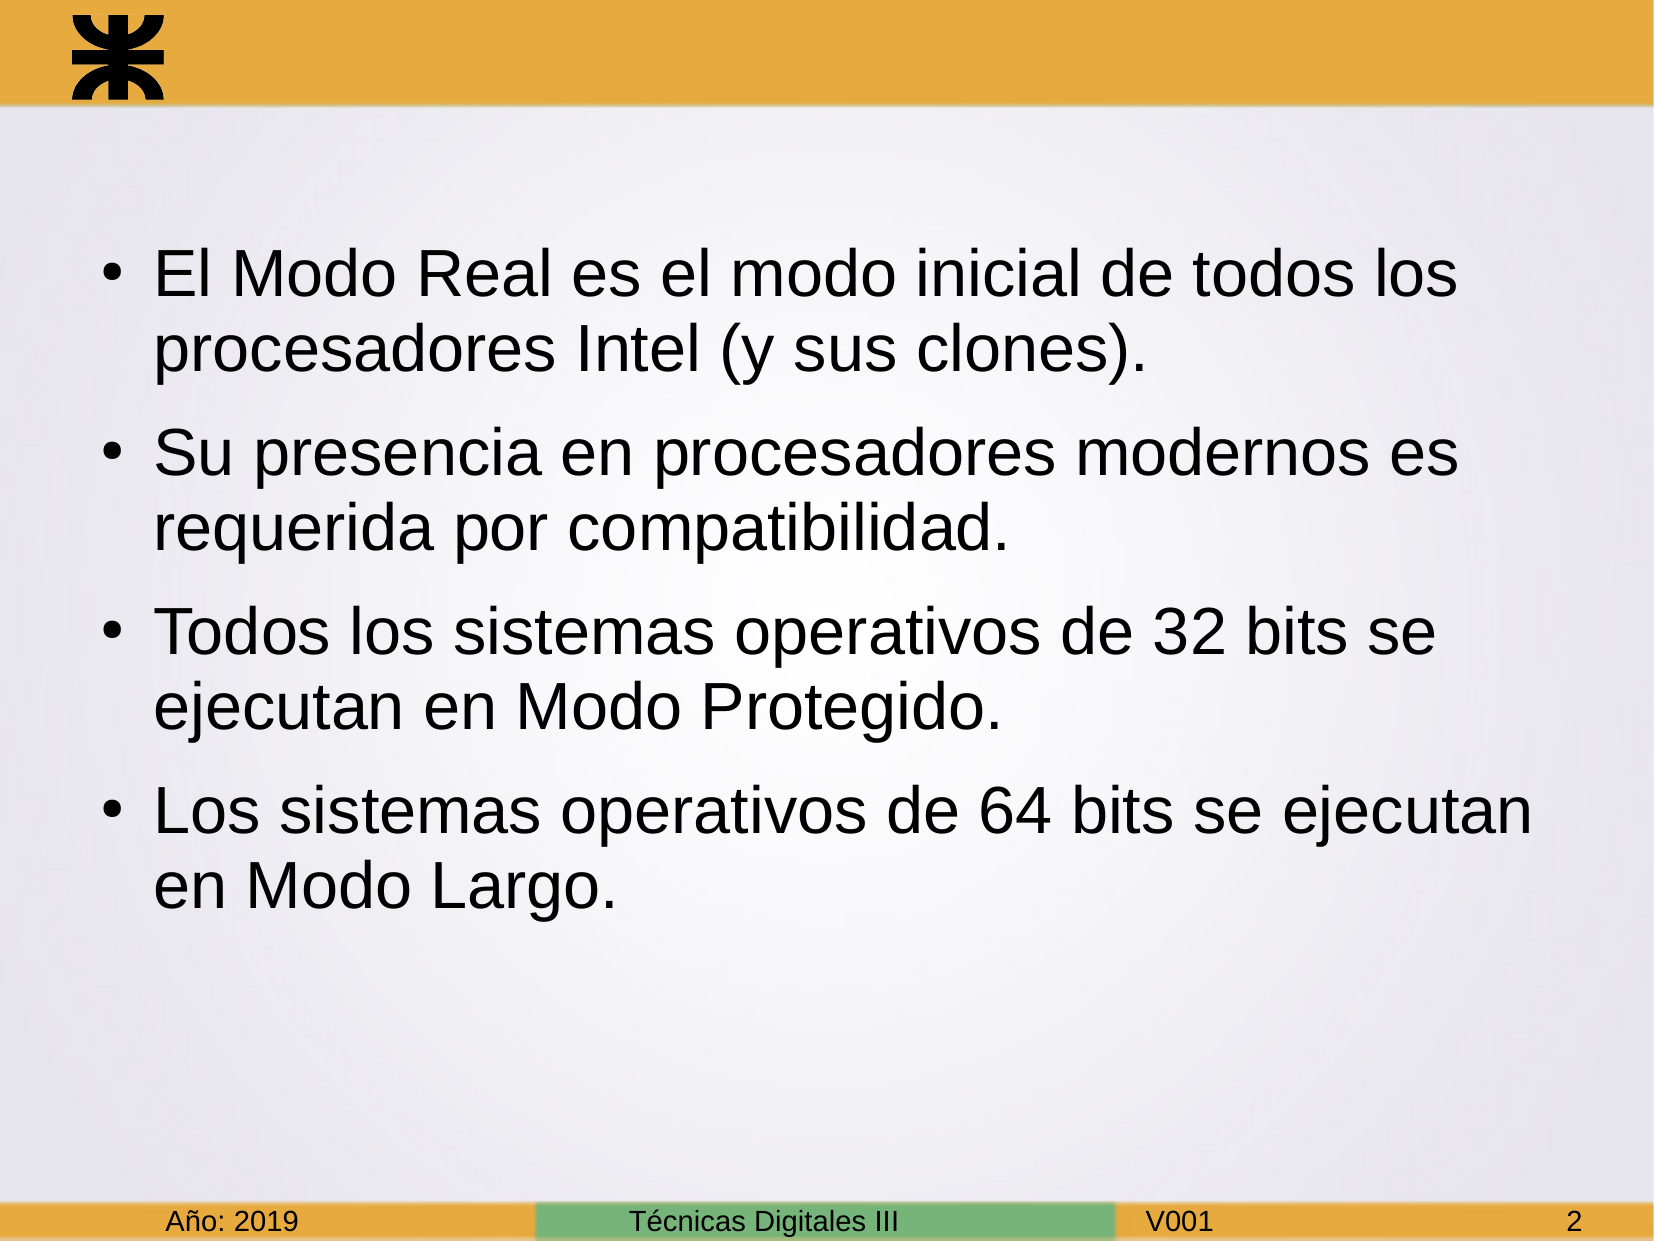

#
El Modo Real es el modo inicial de todos los procesadores Intel (y sus clones).
Su presencia en procesadores modernos es requerida por compatibilidad.
Todos los sistemas operativos de 32 bits se ejecutan en Modo Protegido.
Los sistemas operativos de 64 bits se ejecutan en Modo Largo.
2013
Técnicas Digitales III
2